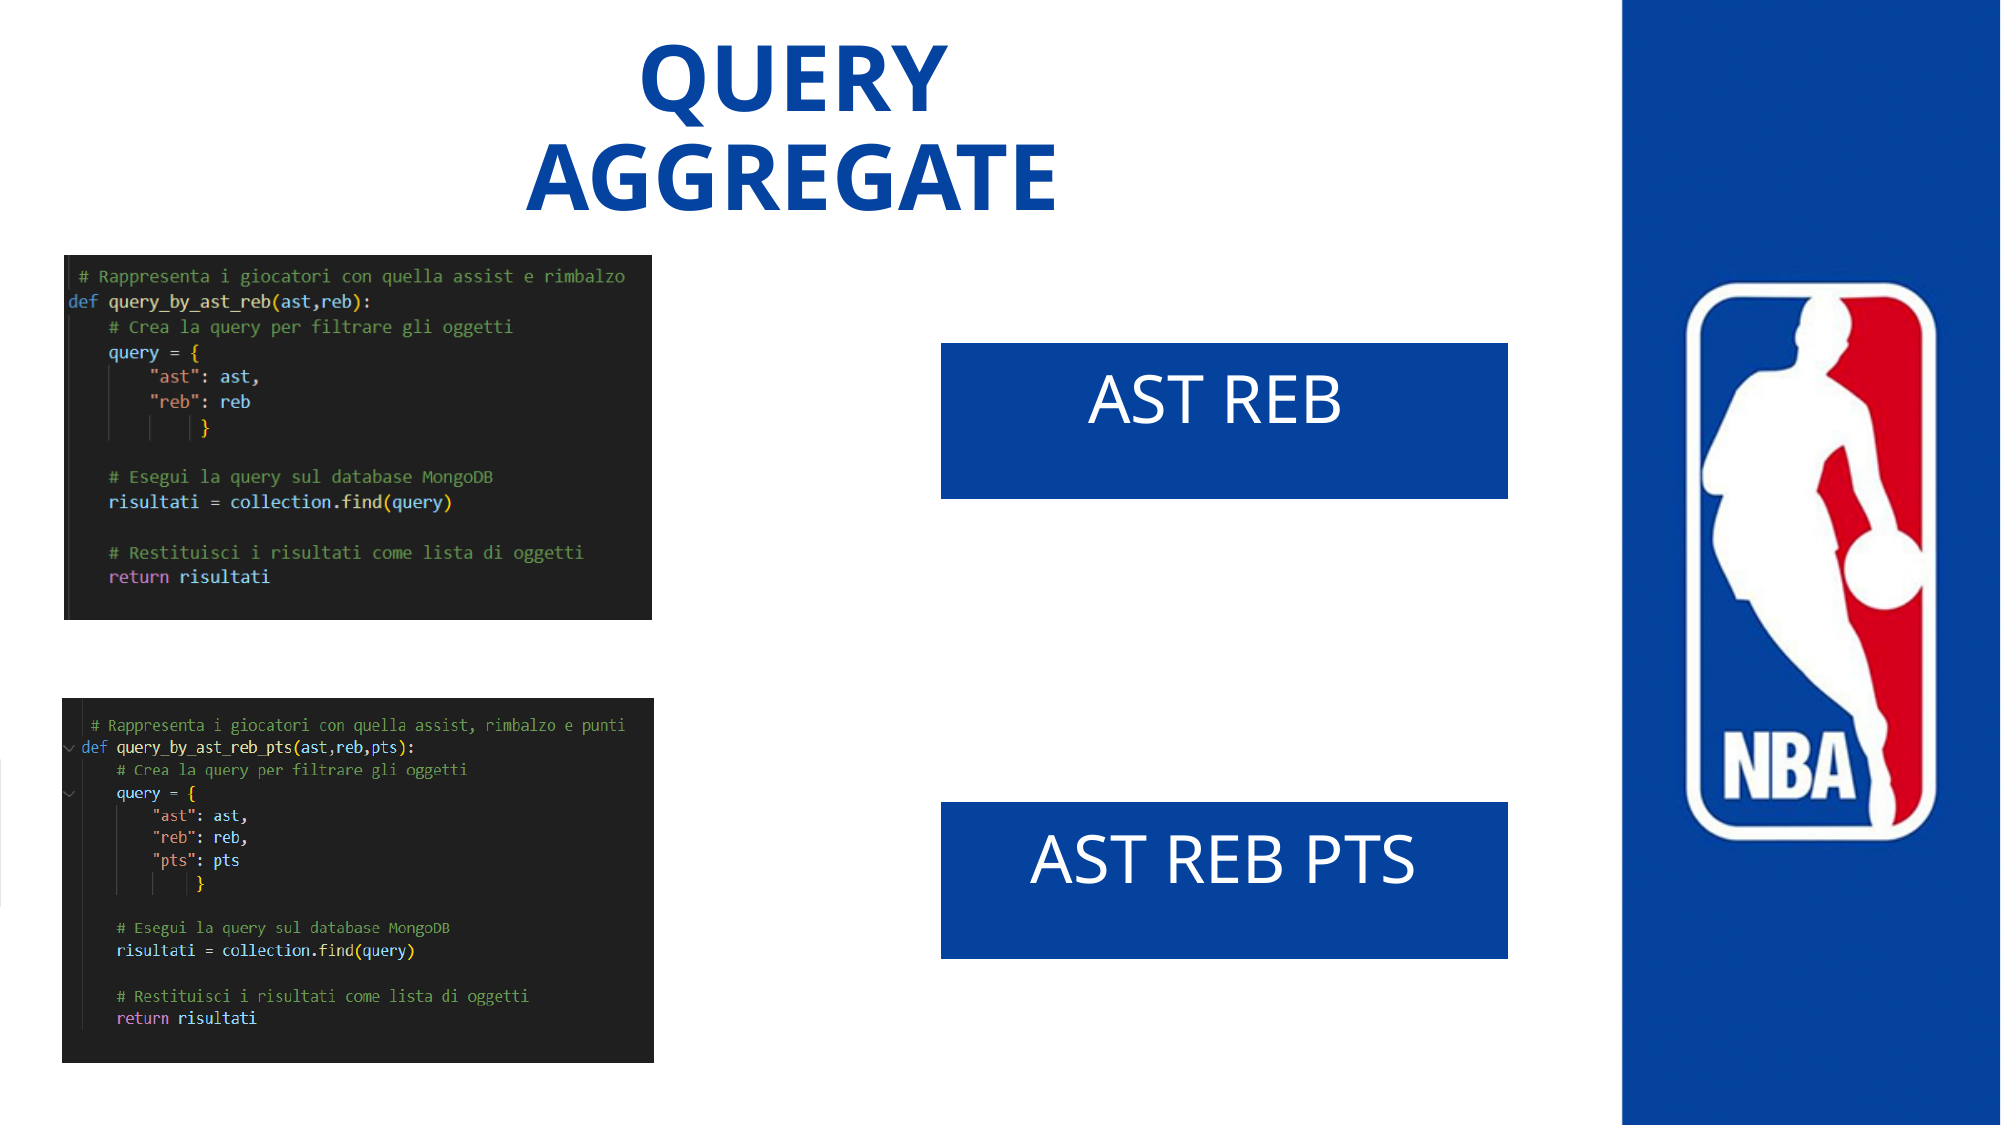

# QUERY AGGREGATE
AST REB
AST REB PTS